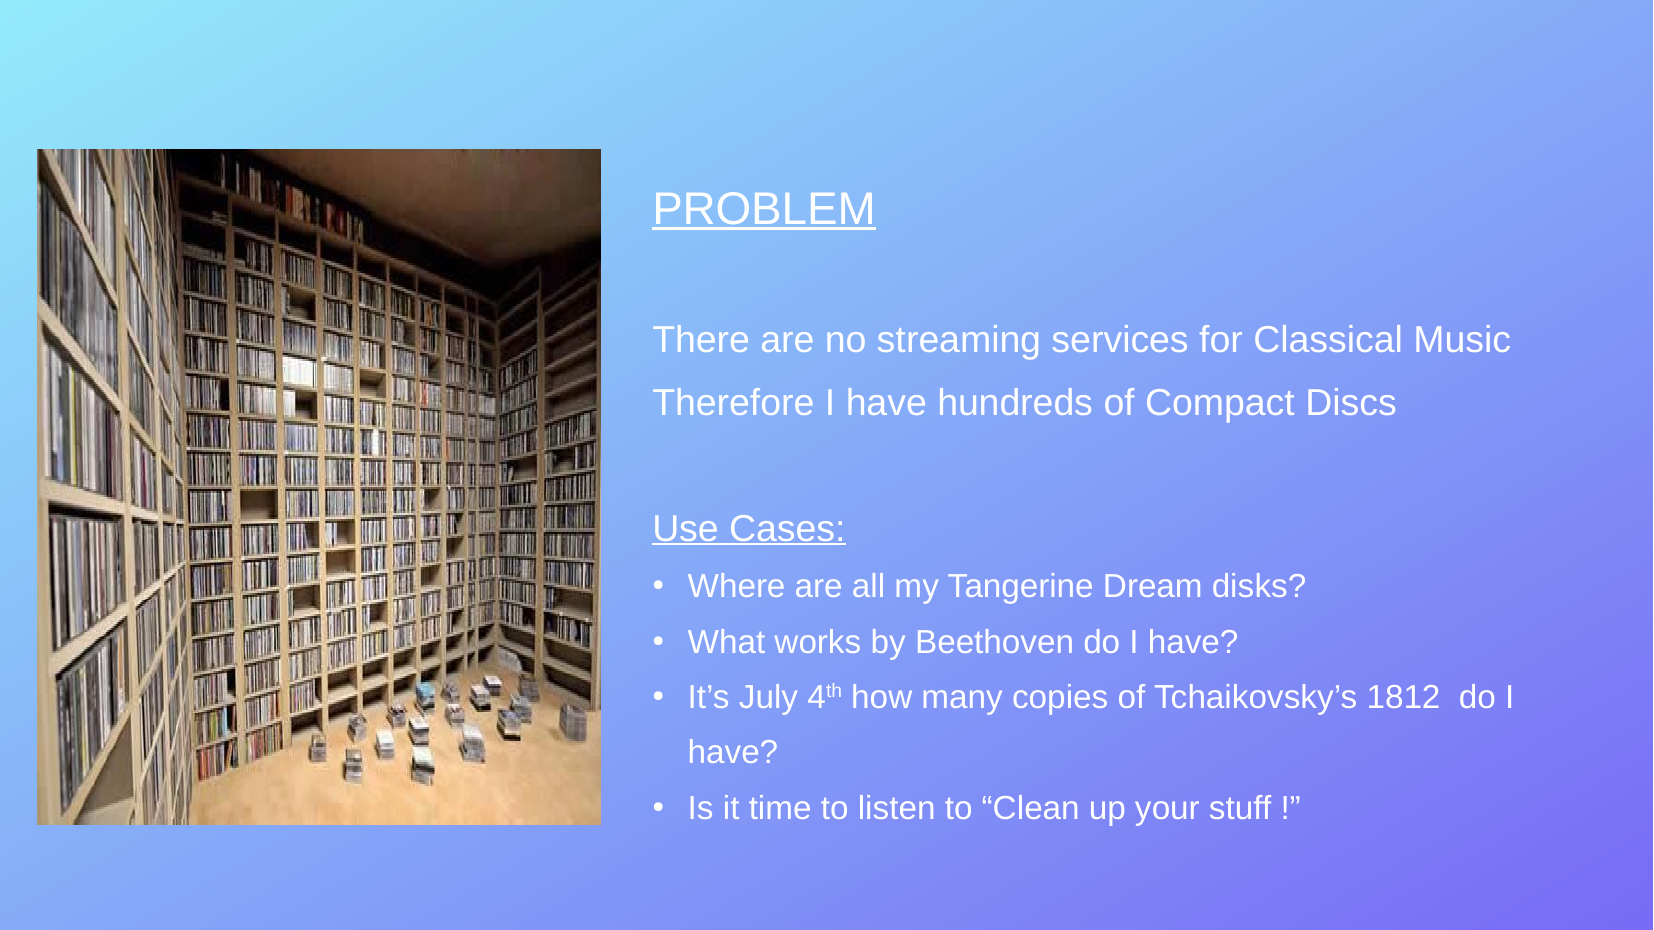

PROBLEM
There are no streaming services for Classical Music Therefore I have hundreds of Compact Discs
Use Cases:
Where are all my Tangerine Dream disks?
What works by Beethoven do I have?
It’s July 4th how many copies of Tchaikovsky’s 1812 do I have?
Is it time to listen to “Clean up your stuff !”